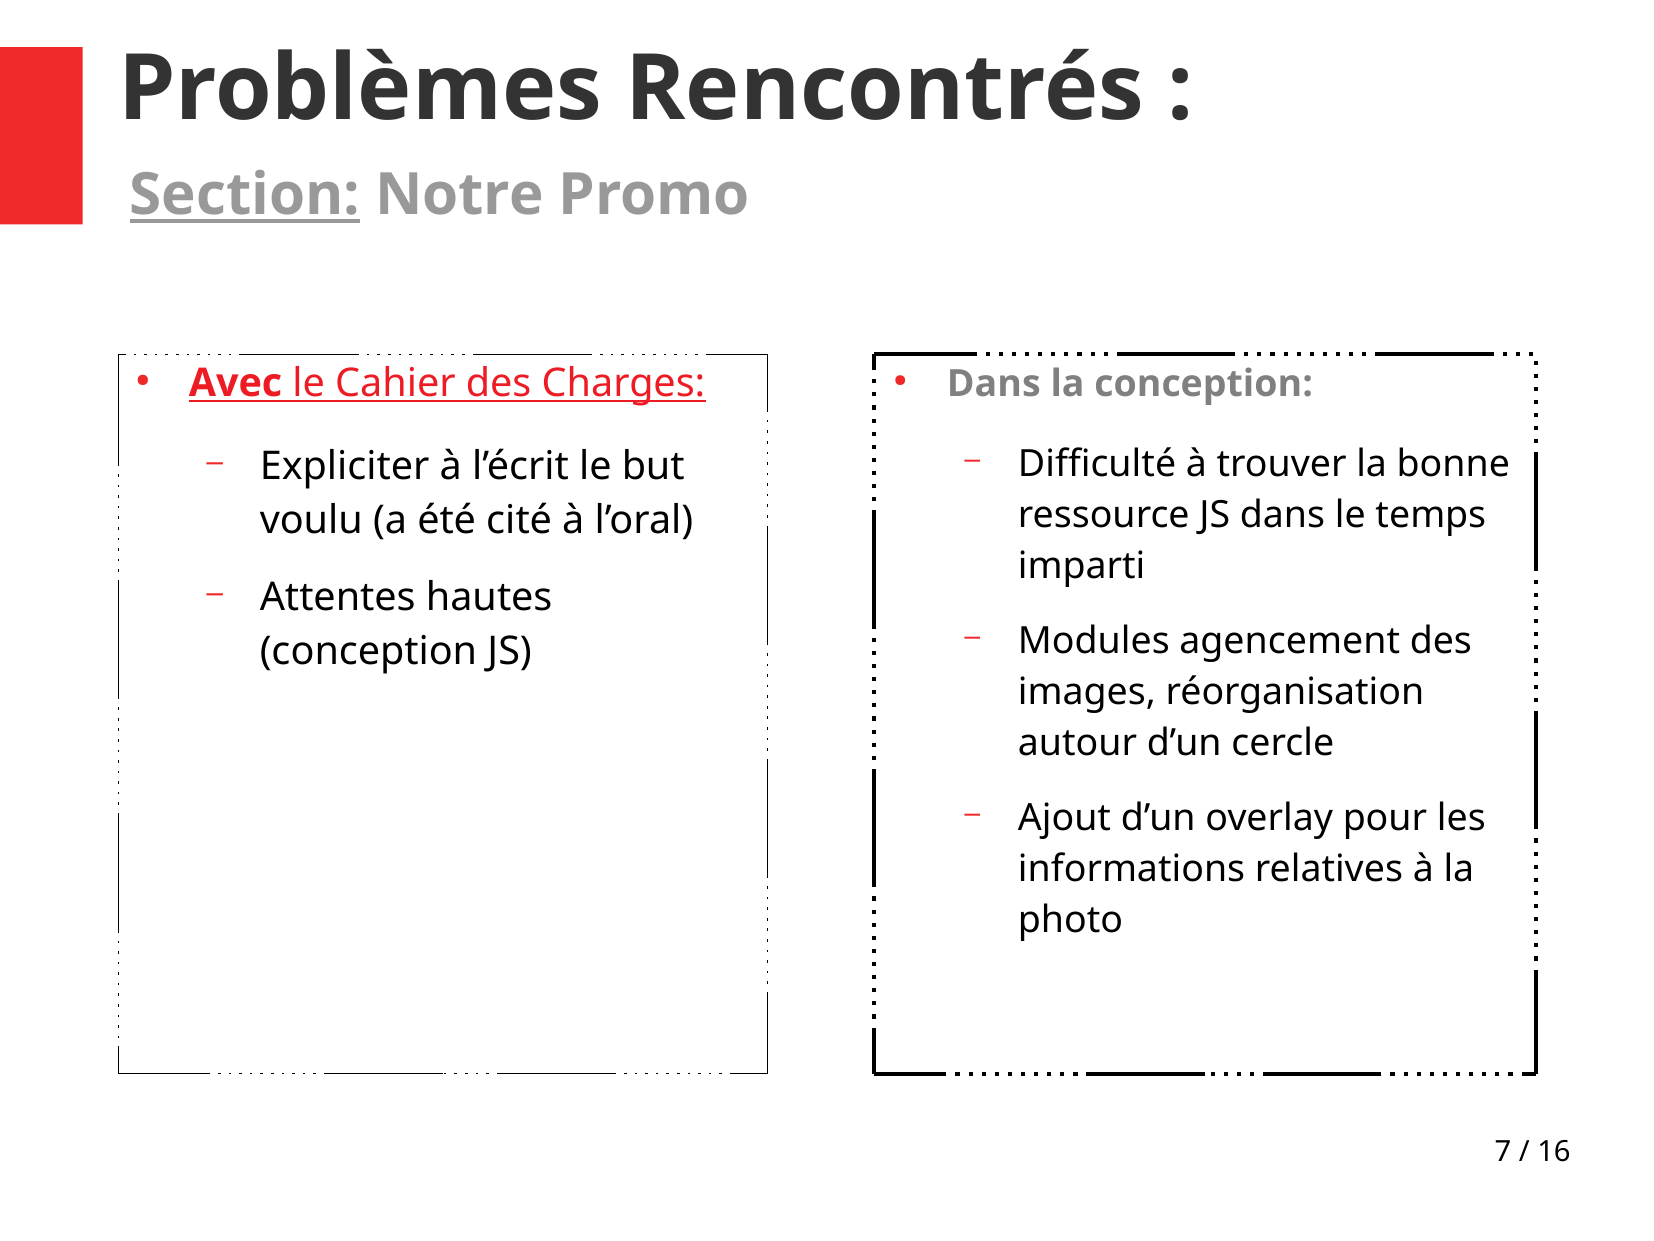

# Problèmes Rencontrés :
Section: Notre Promo
Avec le Cahier des Charges:
Expliciter à l’écrit le but voulu (a été cité à l’oral)
Attentes hautes (conception JS)
Dans la conception:
Difficulté à trouver la bonne ressource JS dans le temps imparti
Modules agencement des images, réorganisation autour d’un cercle
Ajout d’un overlay pour les informations relatives à la photo
7